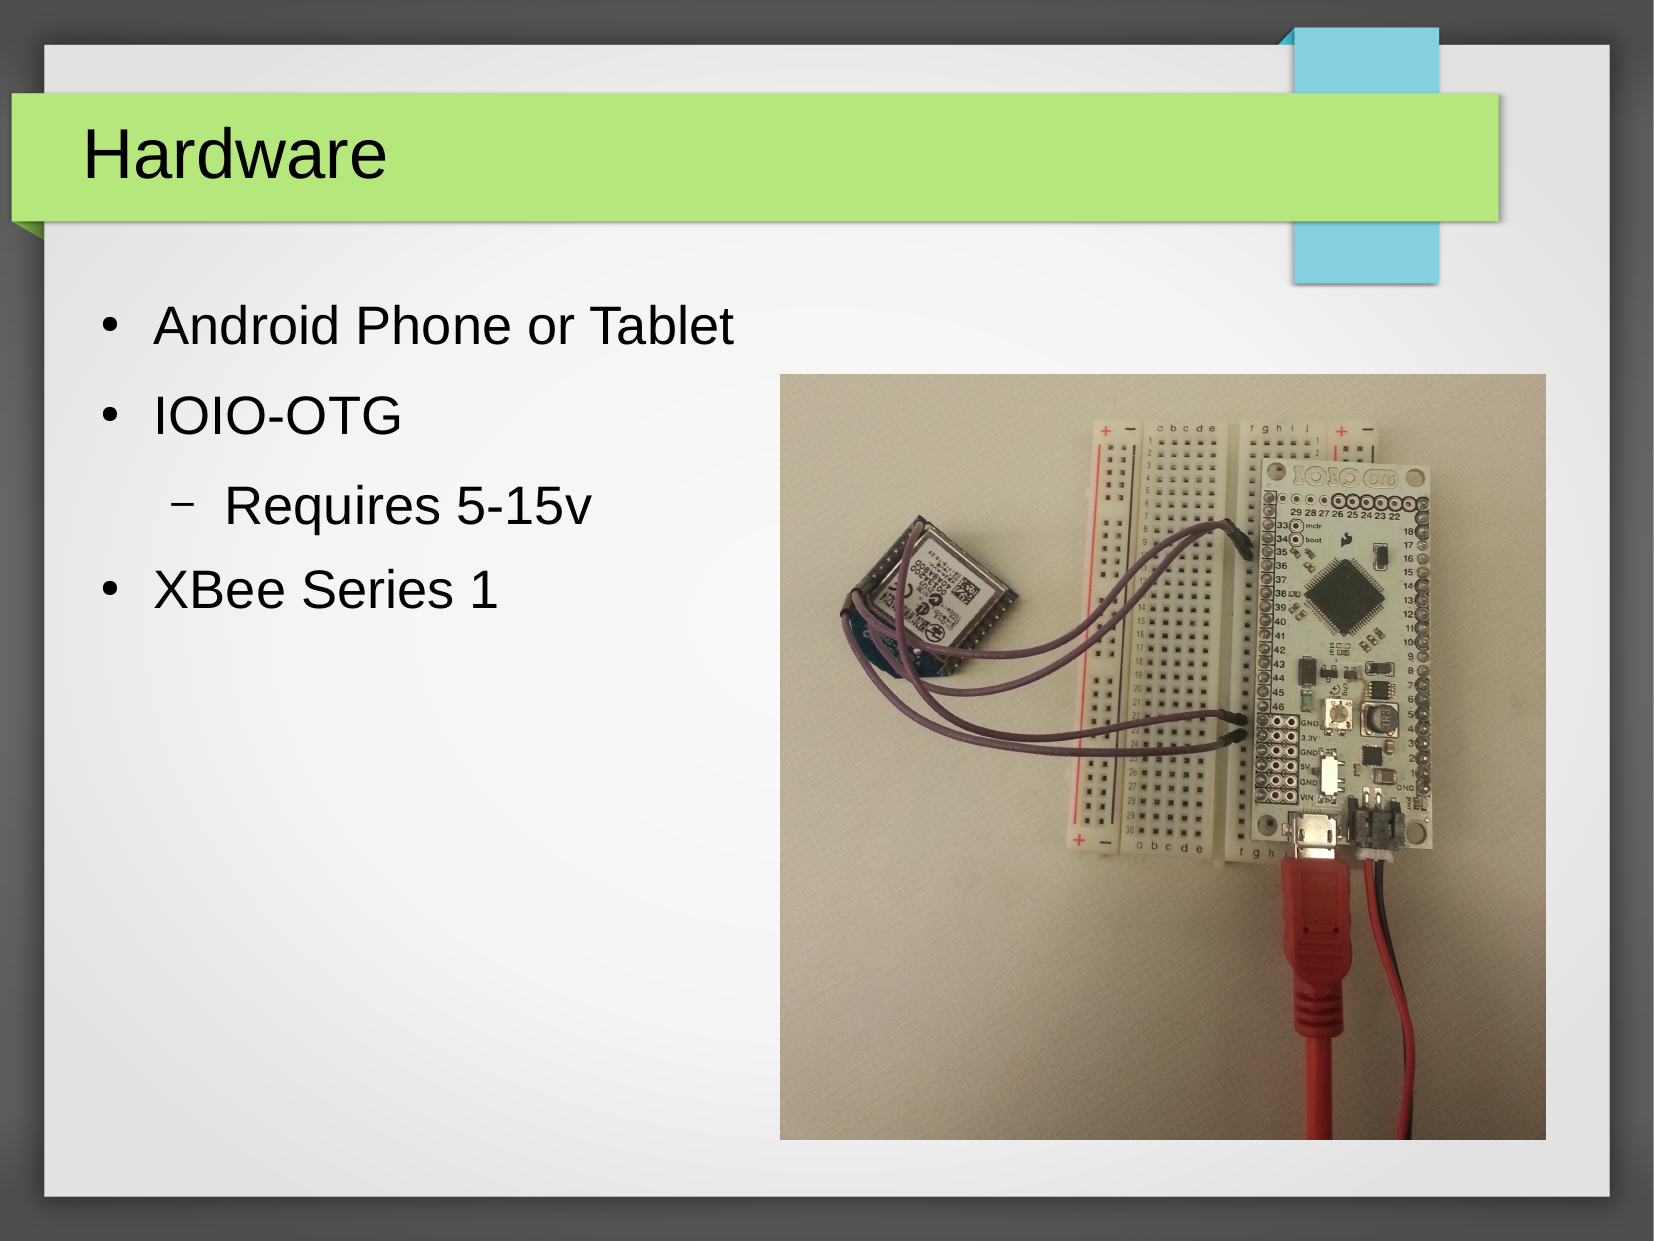

# Hardware
Android Phone or Tablet
IOIO-OTG
Requires 5-15v
XBee Series 1